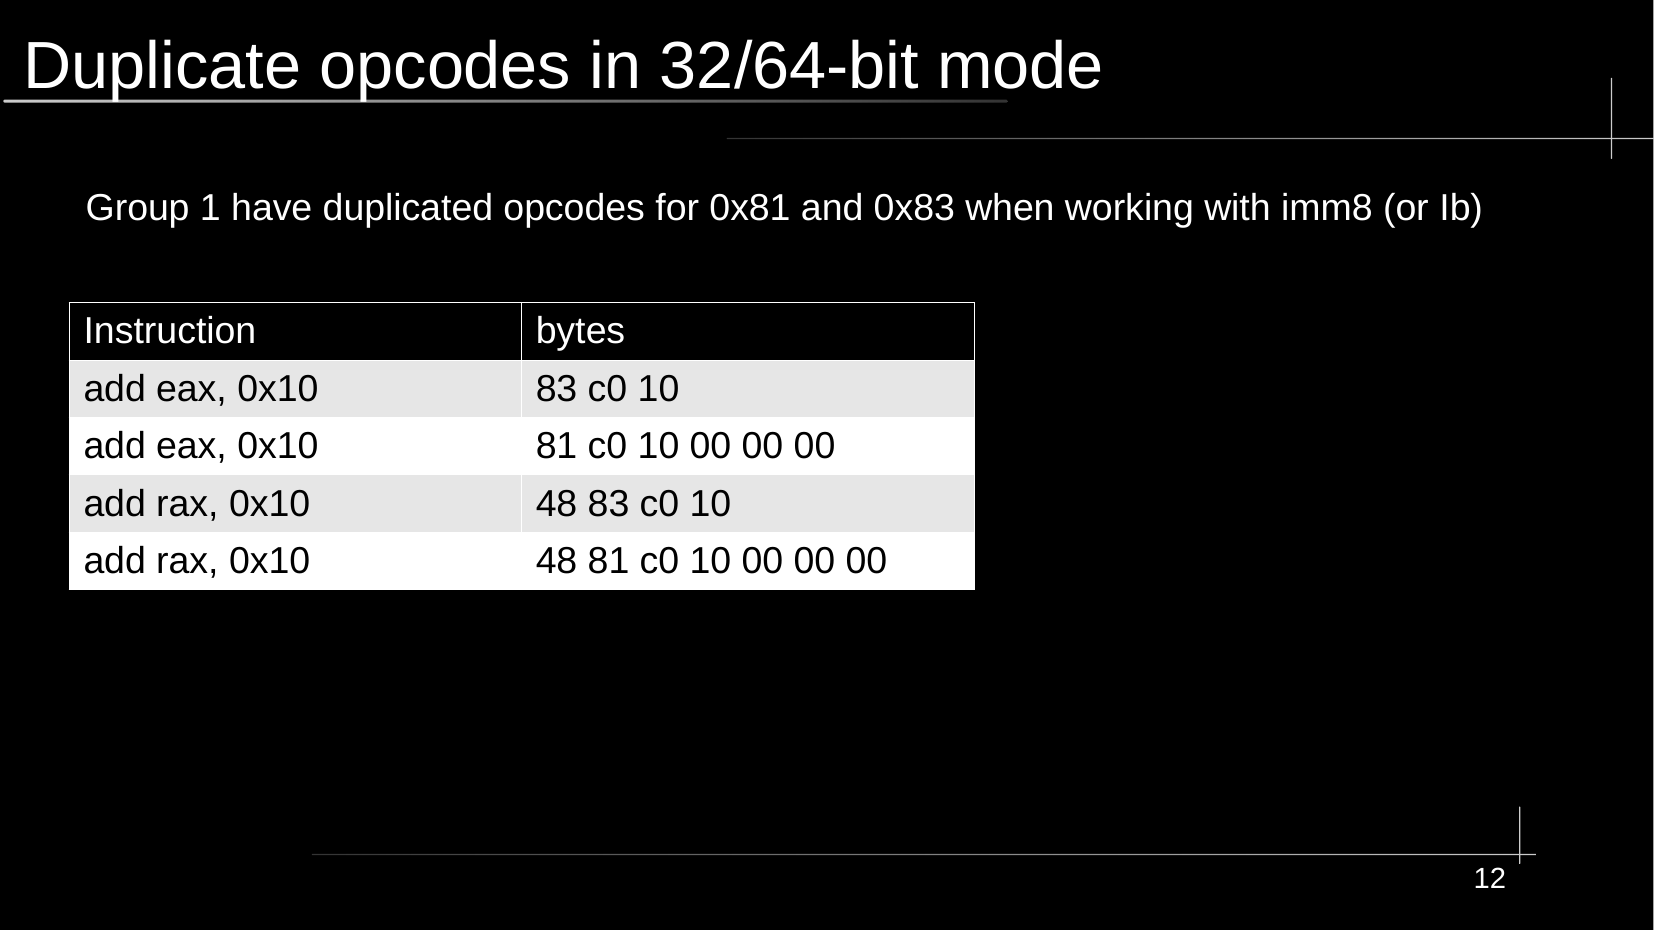

# Duplicate opcodes in 32/64-bit mode
Group 1 have duplicated opcodes for 0x81 and 0x83 when working with imm8 (or Ib)
| Instruction | bytes |
| --- | --- |
| add eax, 0x10 | 83 c0 10 |
| add eax, 0x10 | 81 c0 10 00 00 00 |
| add rax, 0x10 | 48 83 c0 10 |
| add rax, 0x10 | 48 81 c0 10 00 00 00 |
12